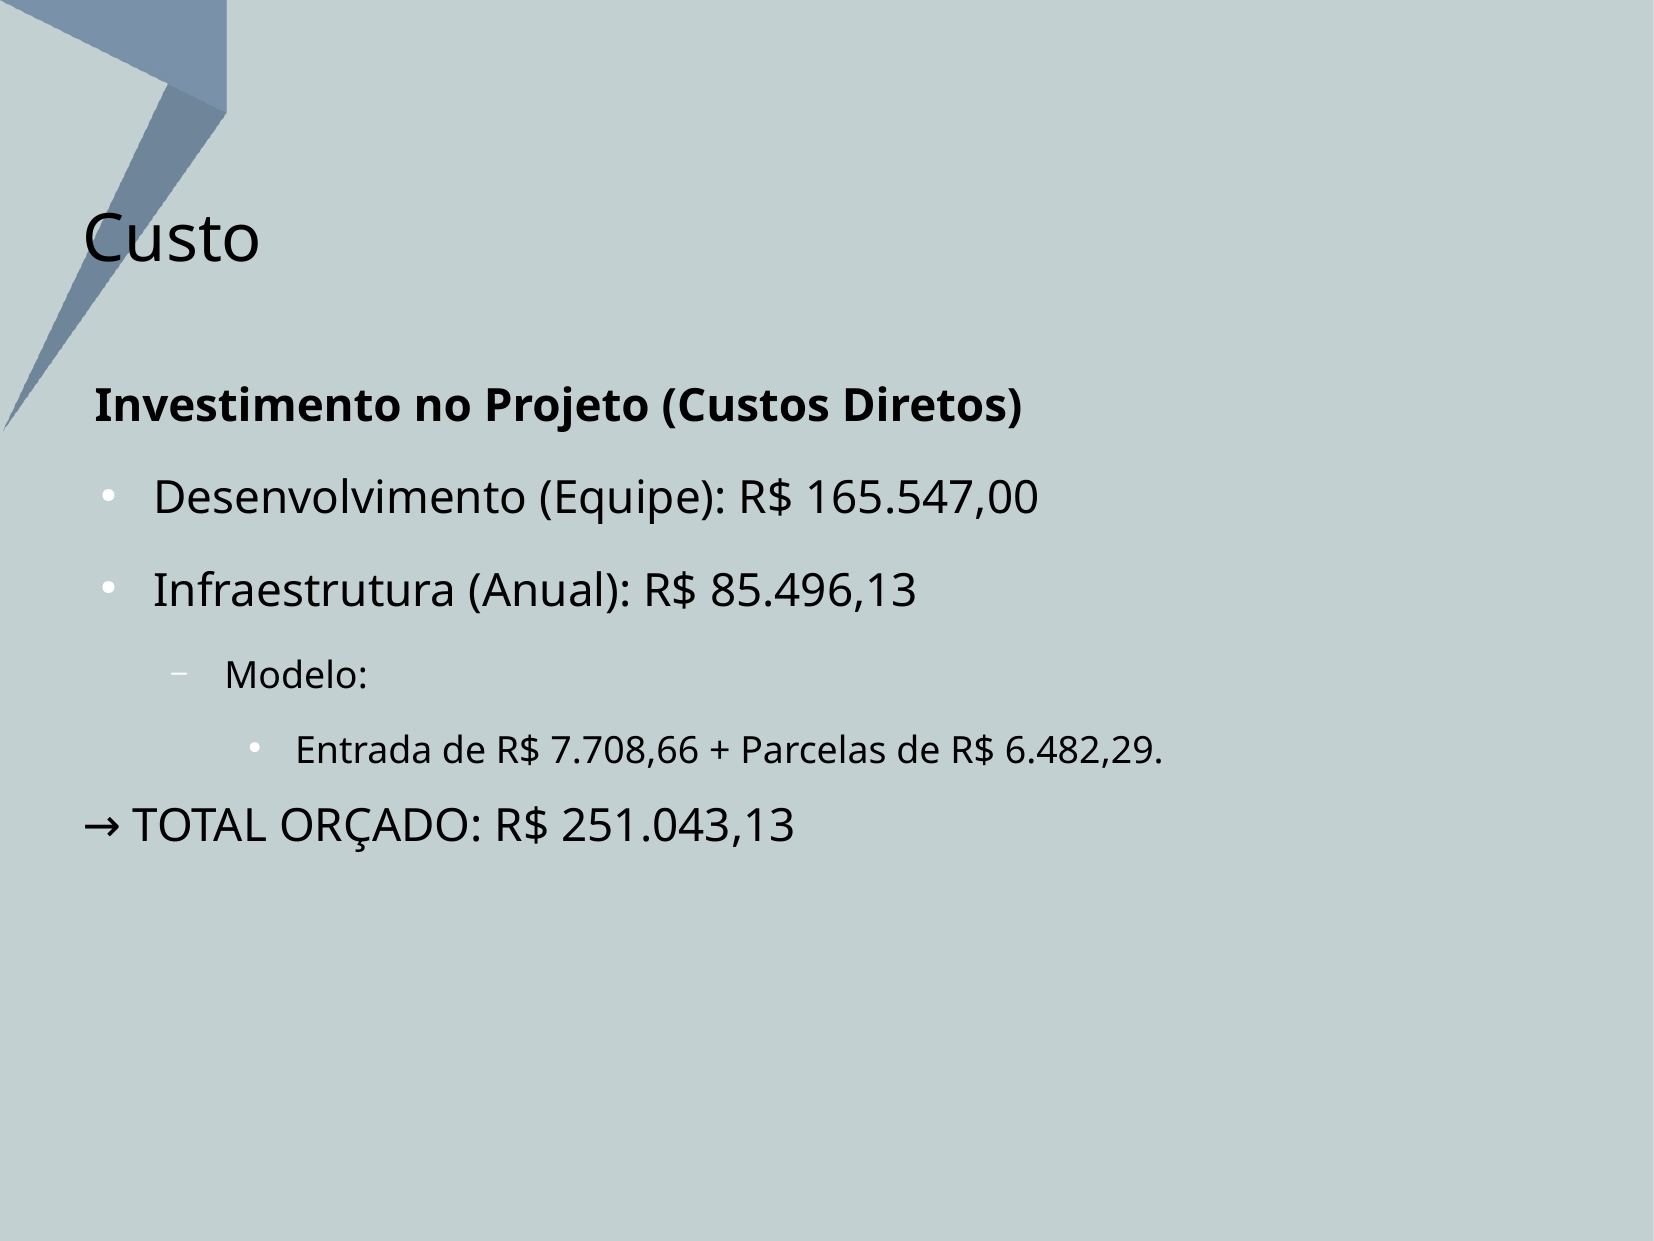

# Custo
 Investimento no Projeto (Custos Diretos)
Desenvolvimento (Equipe): R$ 165.547,00
Infraestrutura (Anual): R$ 85.496,13
Modelo:
Entrada de R$ 7.708,66 + Parcelas de R$ 6.482,29.
→ TOTAL ORÇADO: R$ 251.043,13